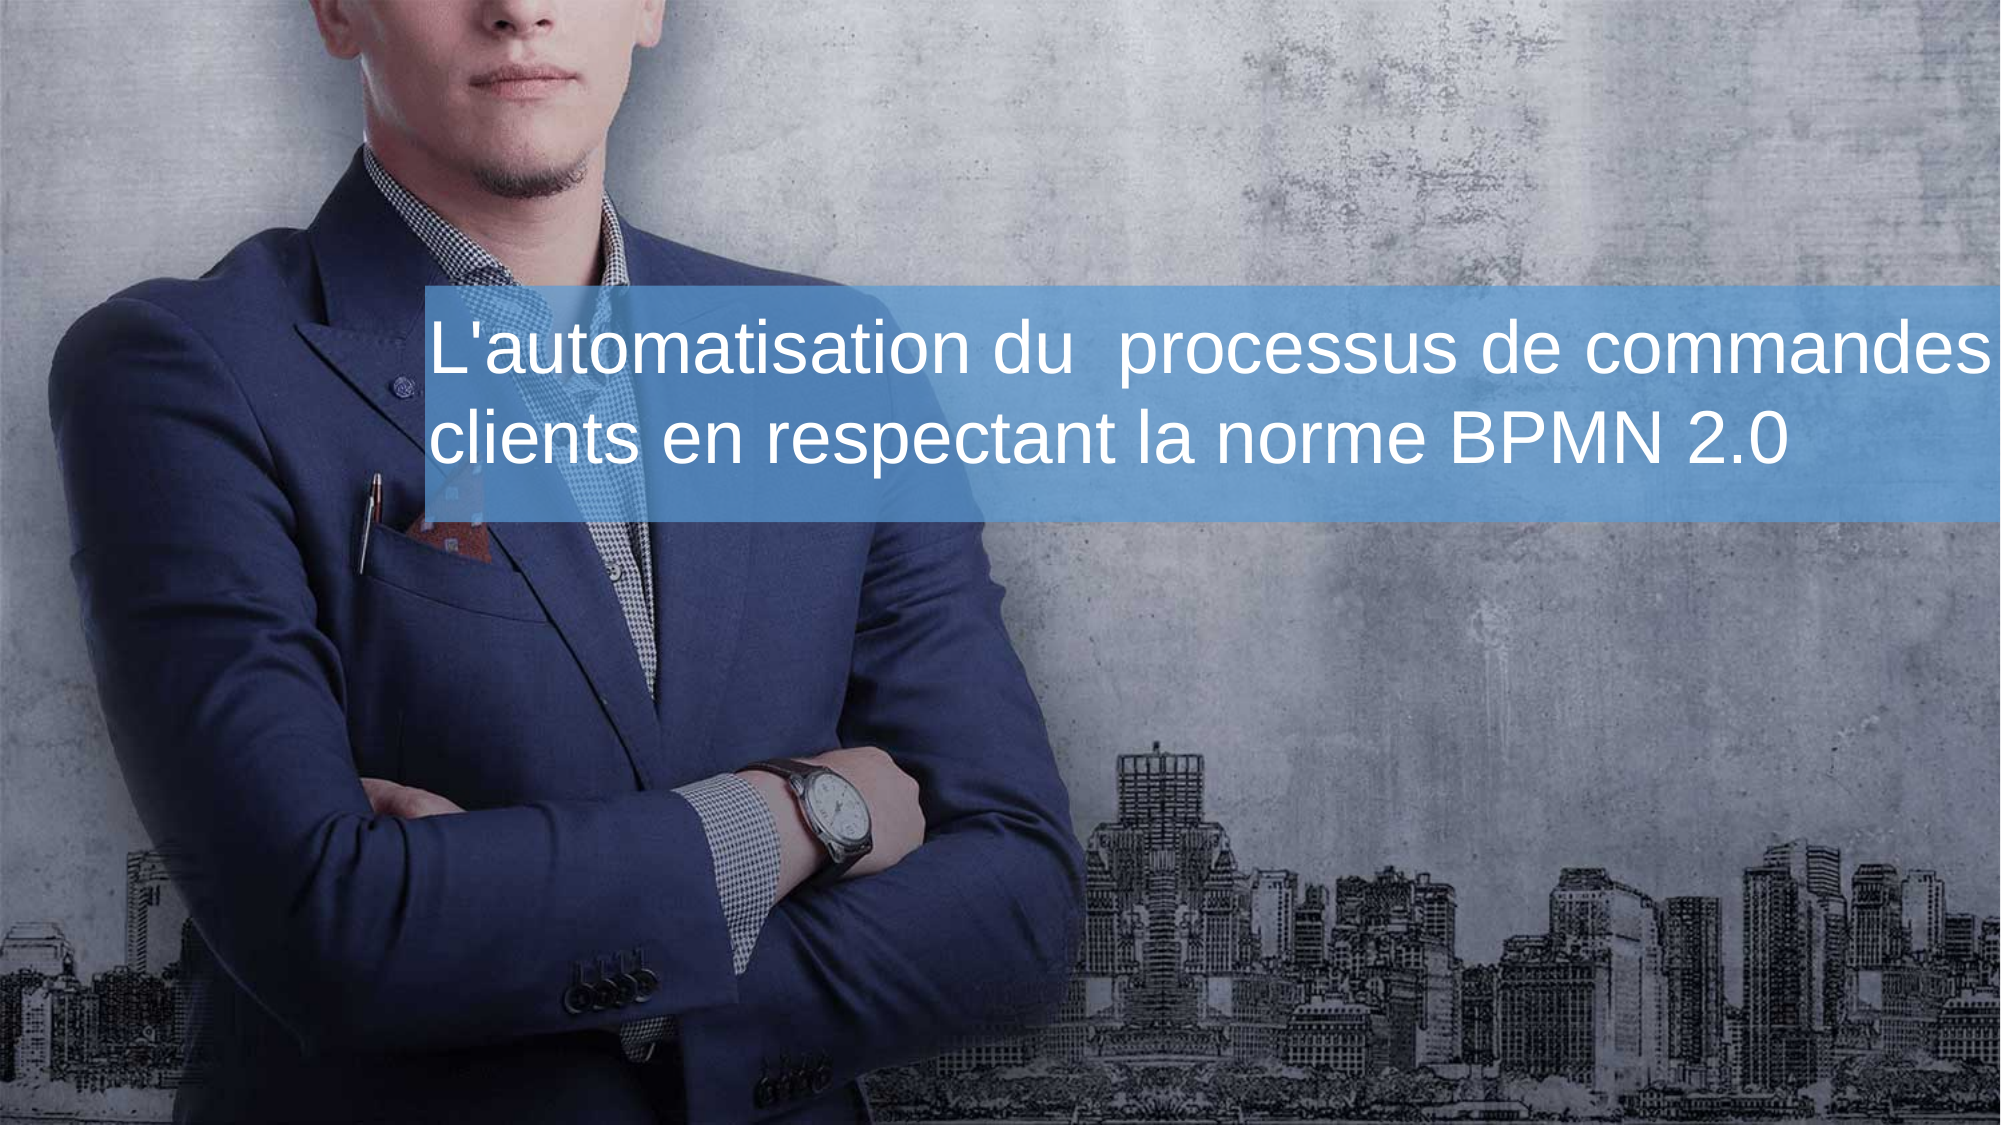

L'automatisation du processus de commandes clients en respectant la norme BPMN 2.0